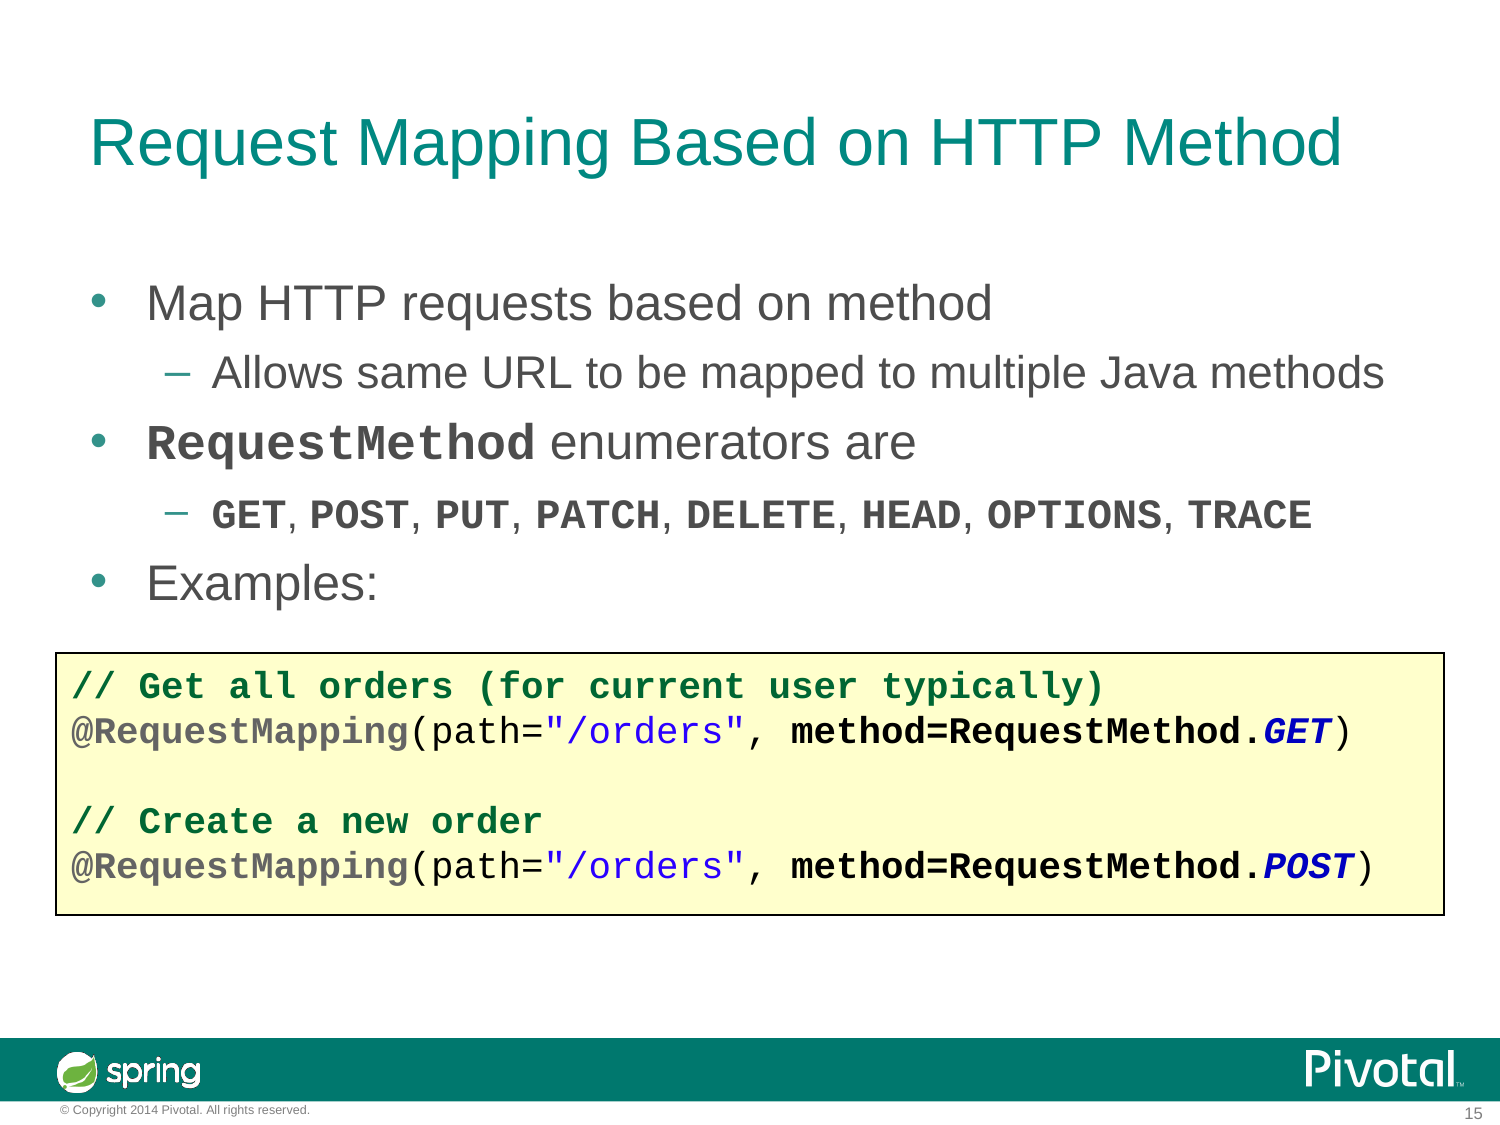

# Request Mapping Based on HTTP Method
Map HTTP requests based on method
Allows same URL to be mapped to multiple Java methods
RequestMethod enumerators are
GET, POST, PUT, PATCH, DELETE, HEAD, OPTIONS, TRACE
Examples:
// Get all orders (for current user typically)
@RequestMapping(path="/orders", method=RequestMethod.GET)
// Create a new order
@RequestMapping(path="/orders", method=RequestMethod.POST)